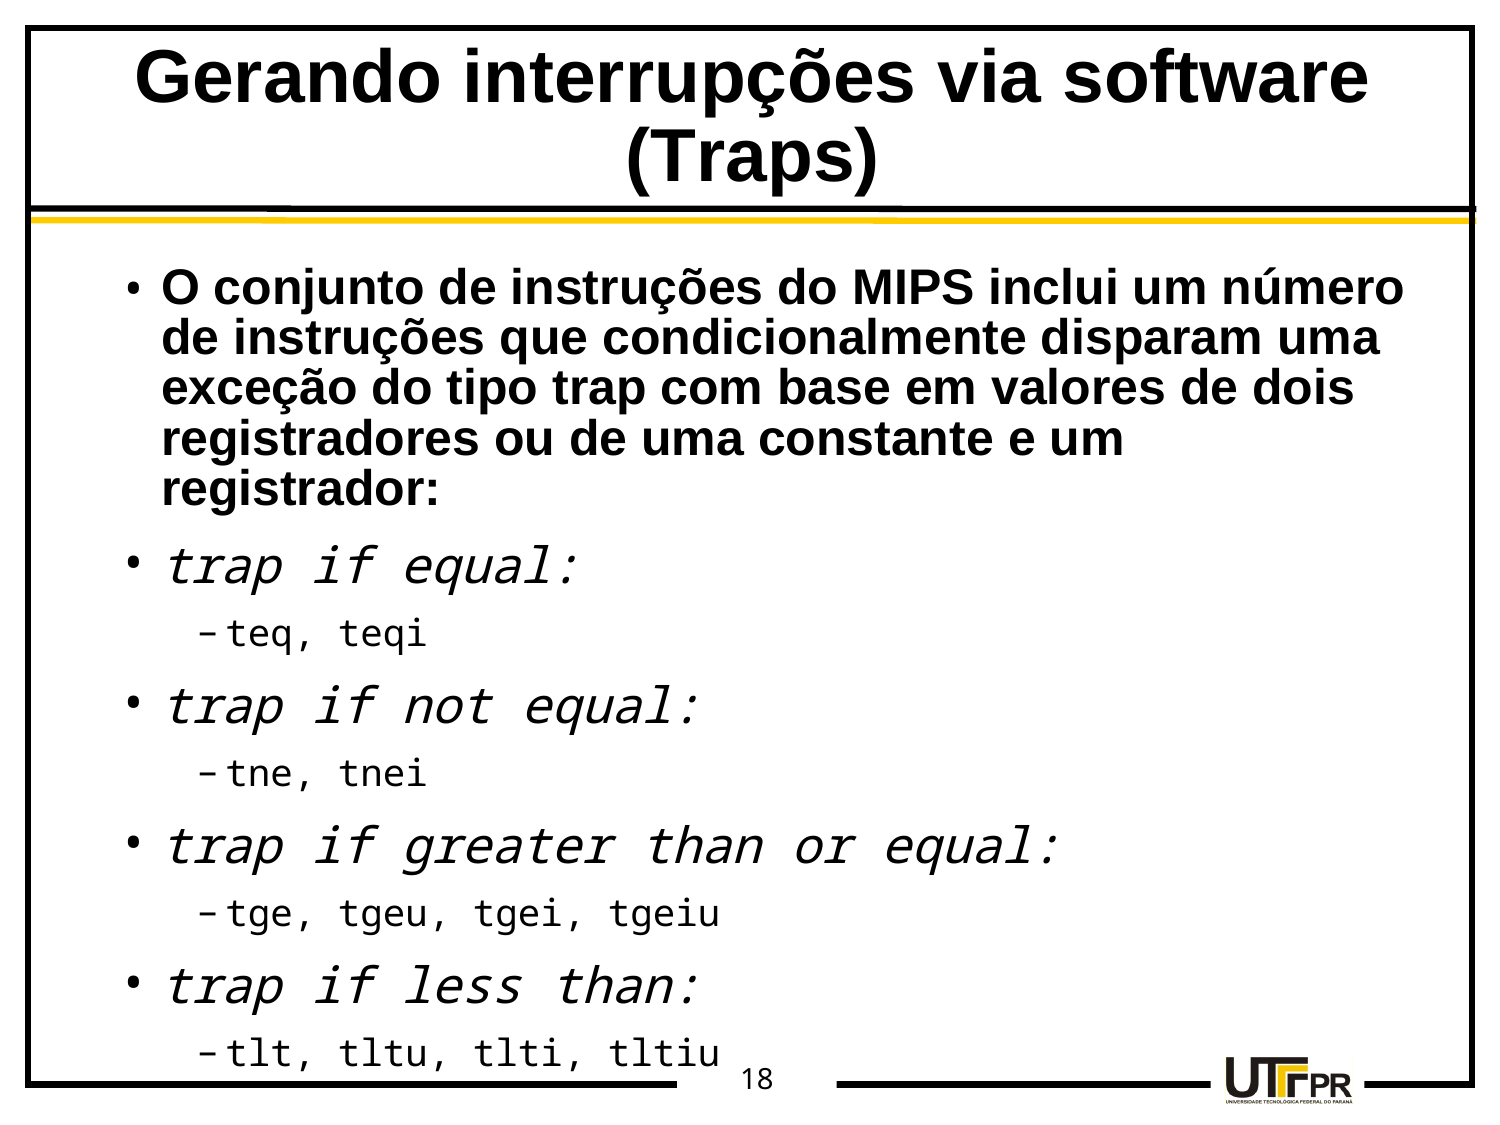

# Gerando interrupções via software (Traps)
O conjunto de instruções do MIPS inclui um número de instruções que condicionalmente disparam uma exceção do tipo trap com base em valores de dois registradores ou de uma constante e um registrador:
trap if equal:
teq, teqi
trap if not equal:
tne, tnei
trap if greater than or equal:
tge, tgeu, tgei, tgeiu
trap if less than:
tlt, tltu, tlti, tltiu